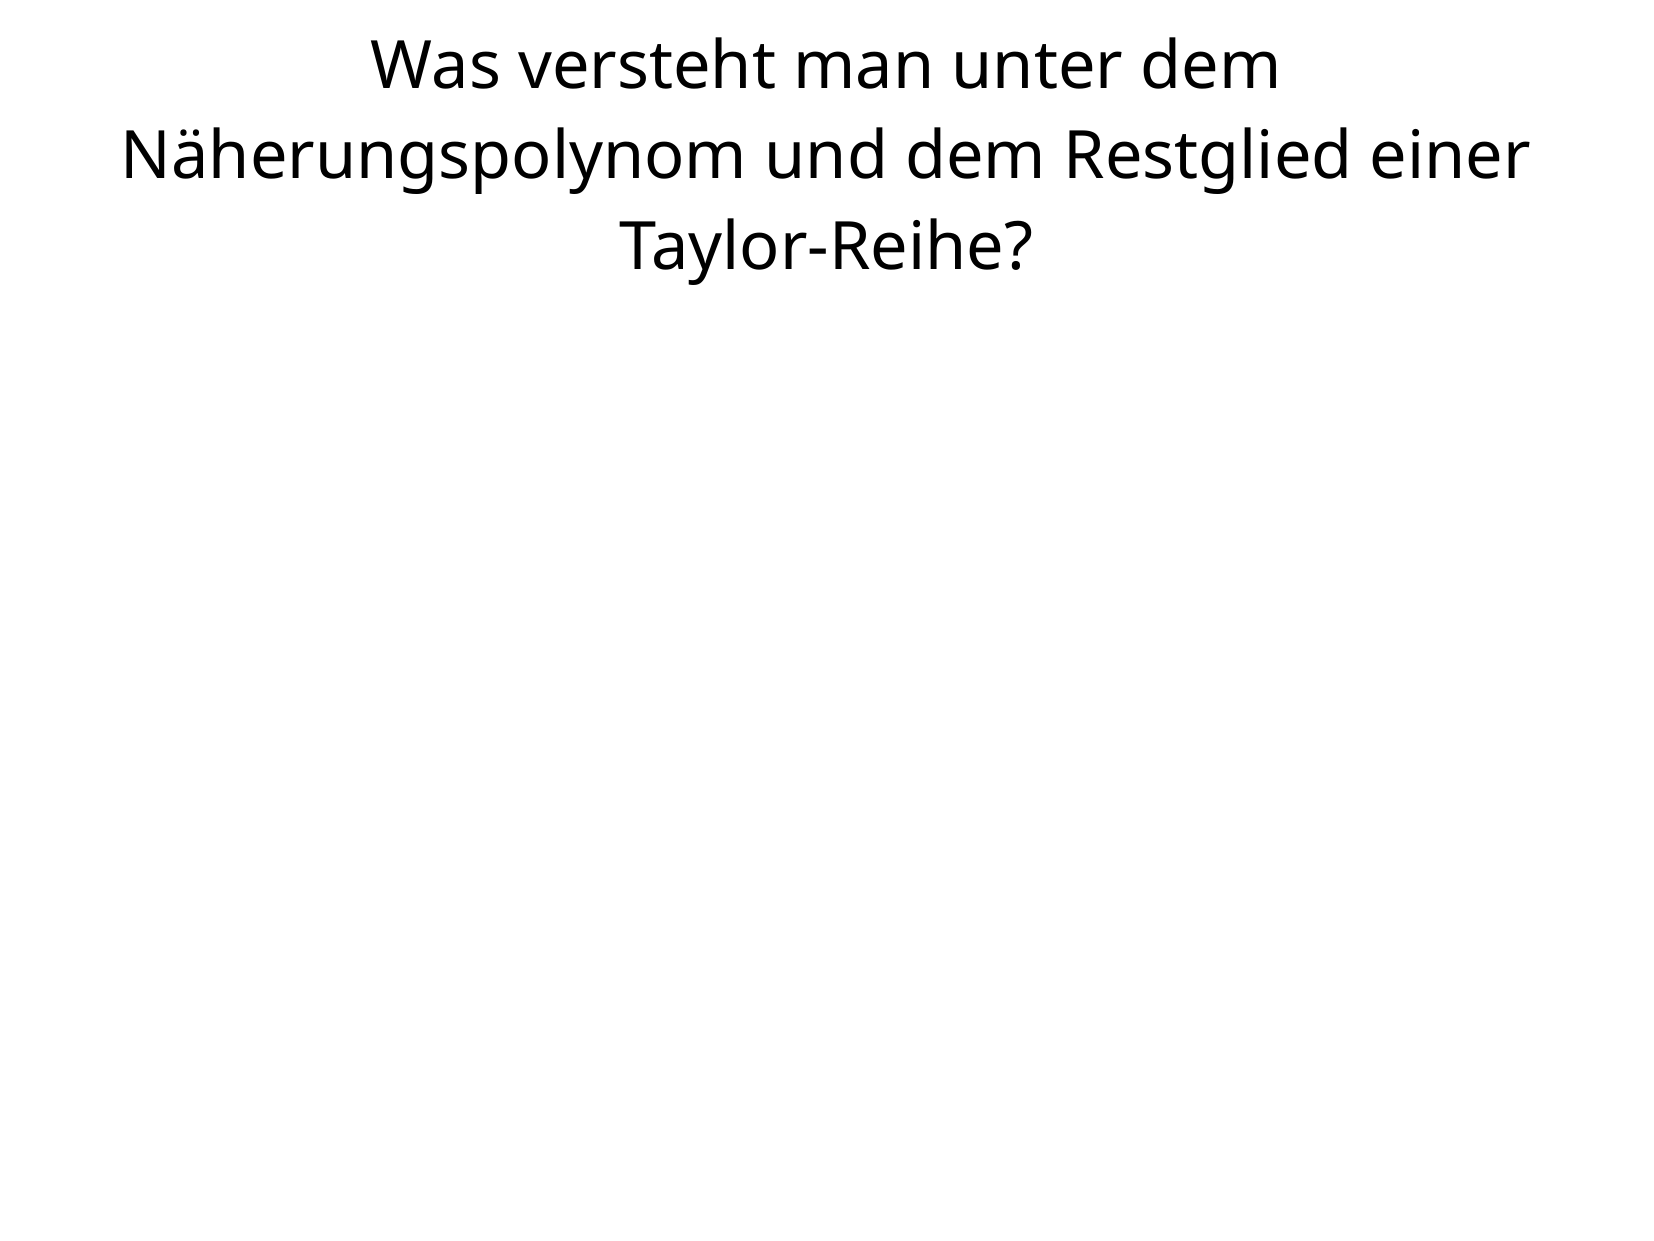

# Was versteht man unter dem Näherungspolynom und dem Restglied einer Taylor-Reihe?